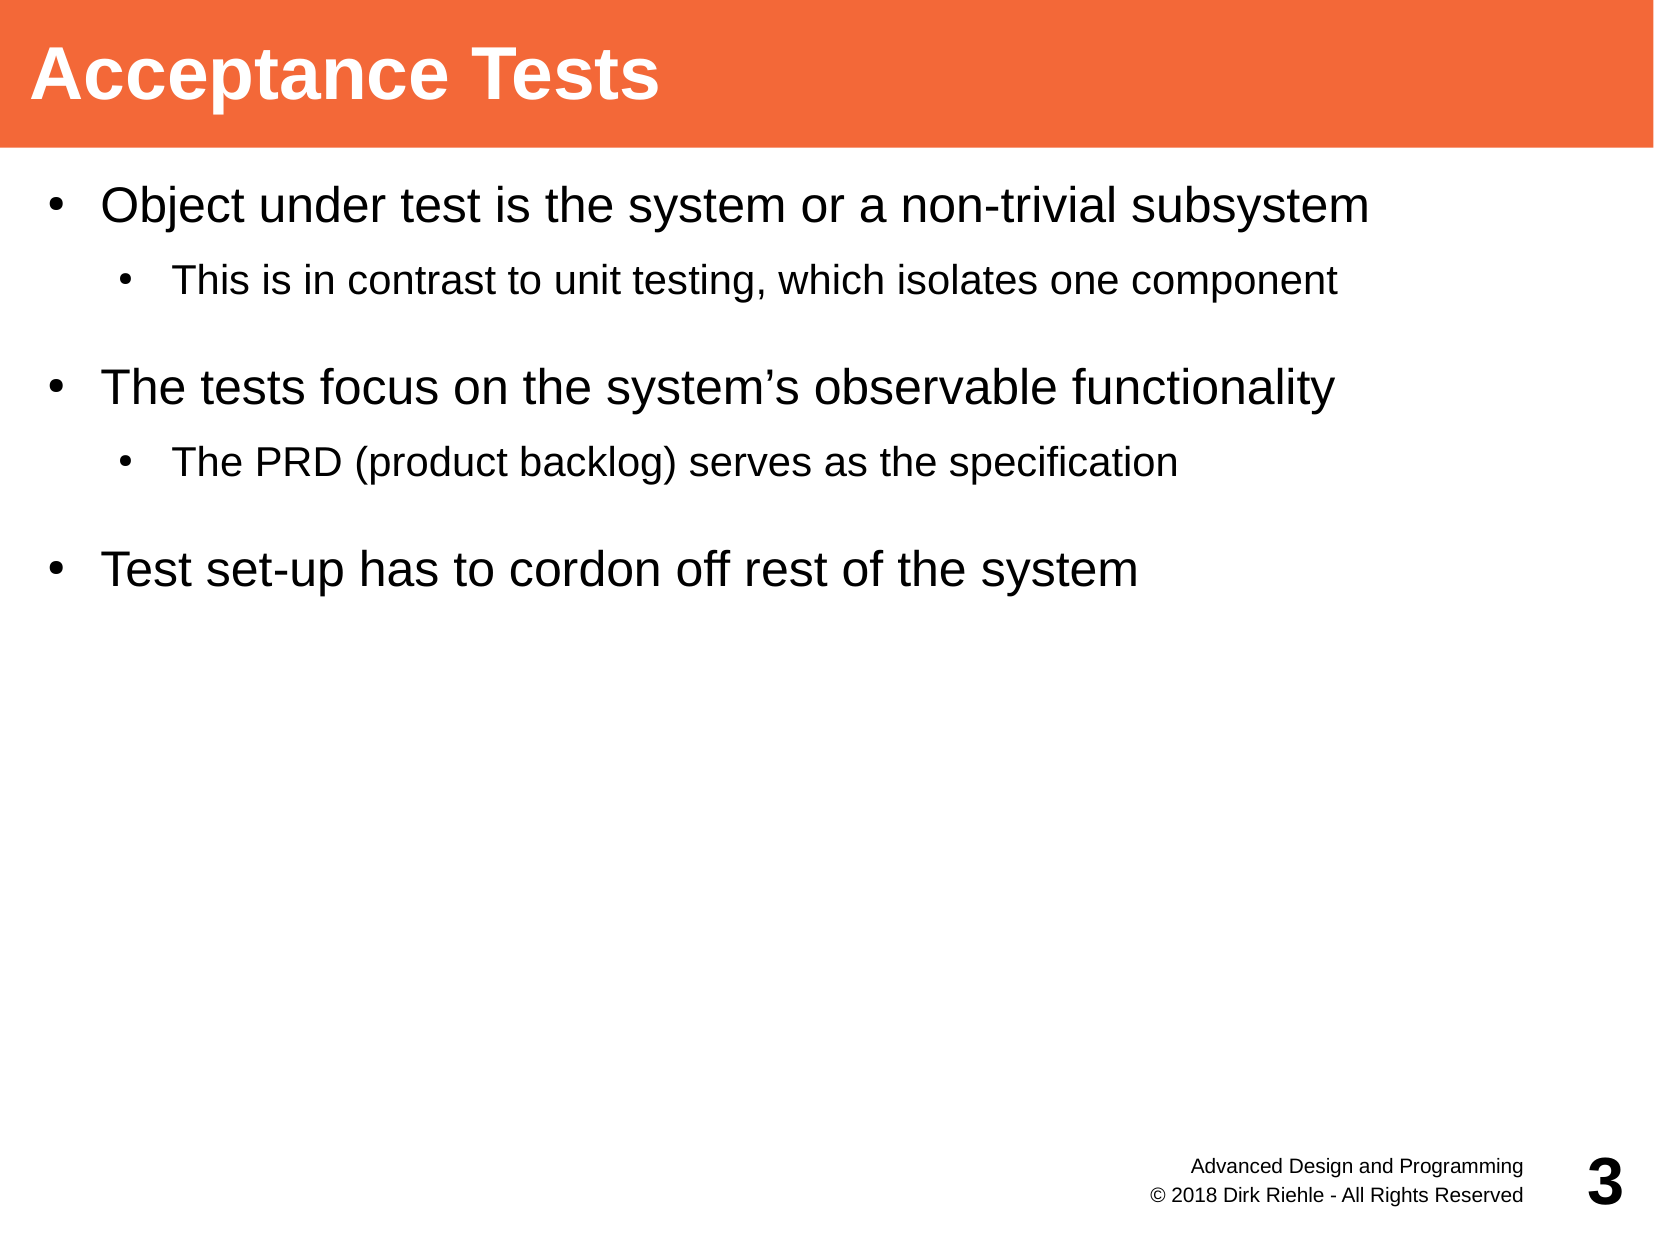

# Acceptance Tests
Object under test is the system or a non-trivial subsystem
This is in contrast to unit testing, which isolates one component
The tests focus on the system’s observable functionality
The PRD (product backlog) serves as the specification
Test set-up has to cordon off rest of the system
Advanced Design and Programming
3
© 2018 Dirk Riehle - All Rights Reserved